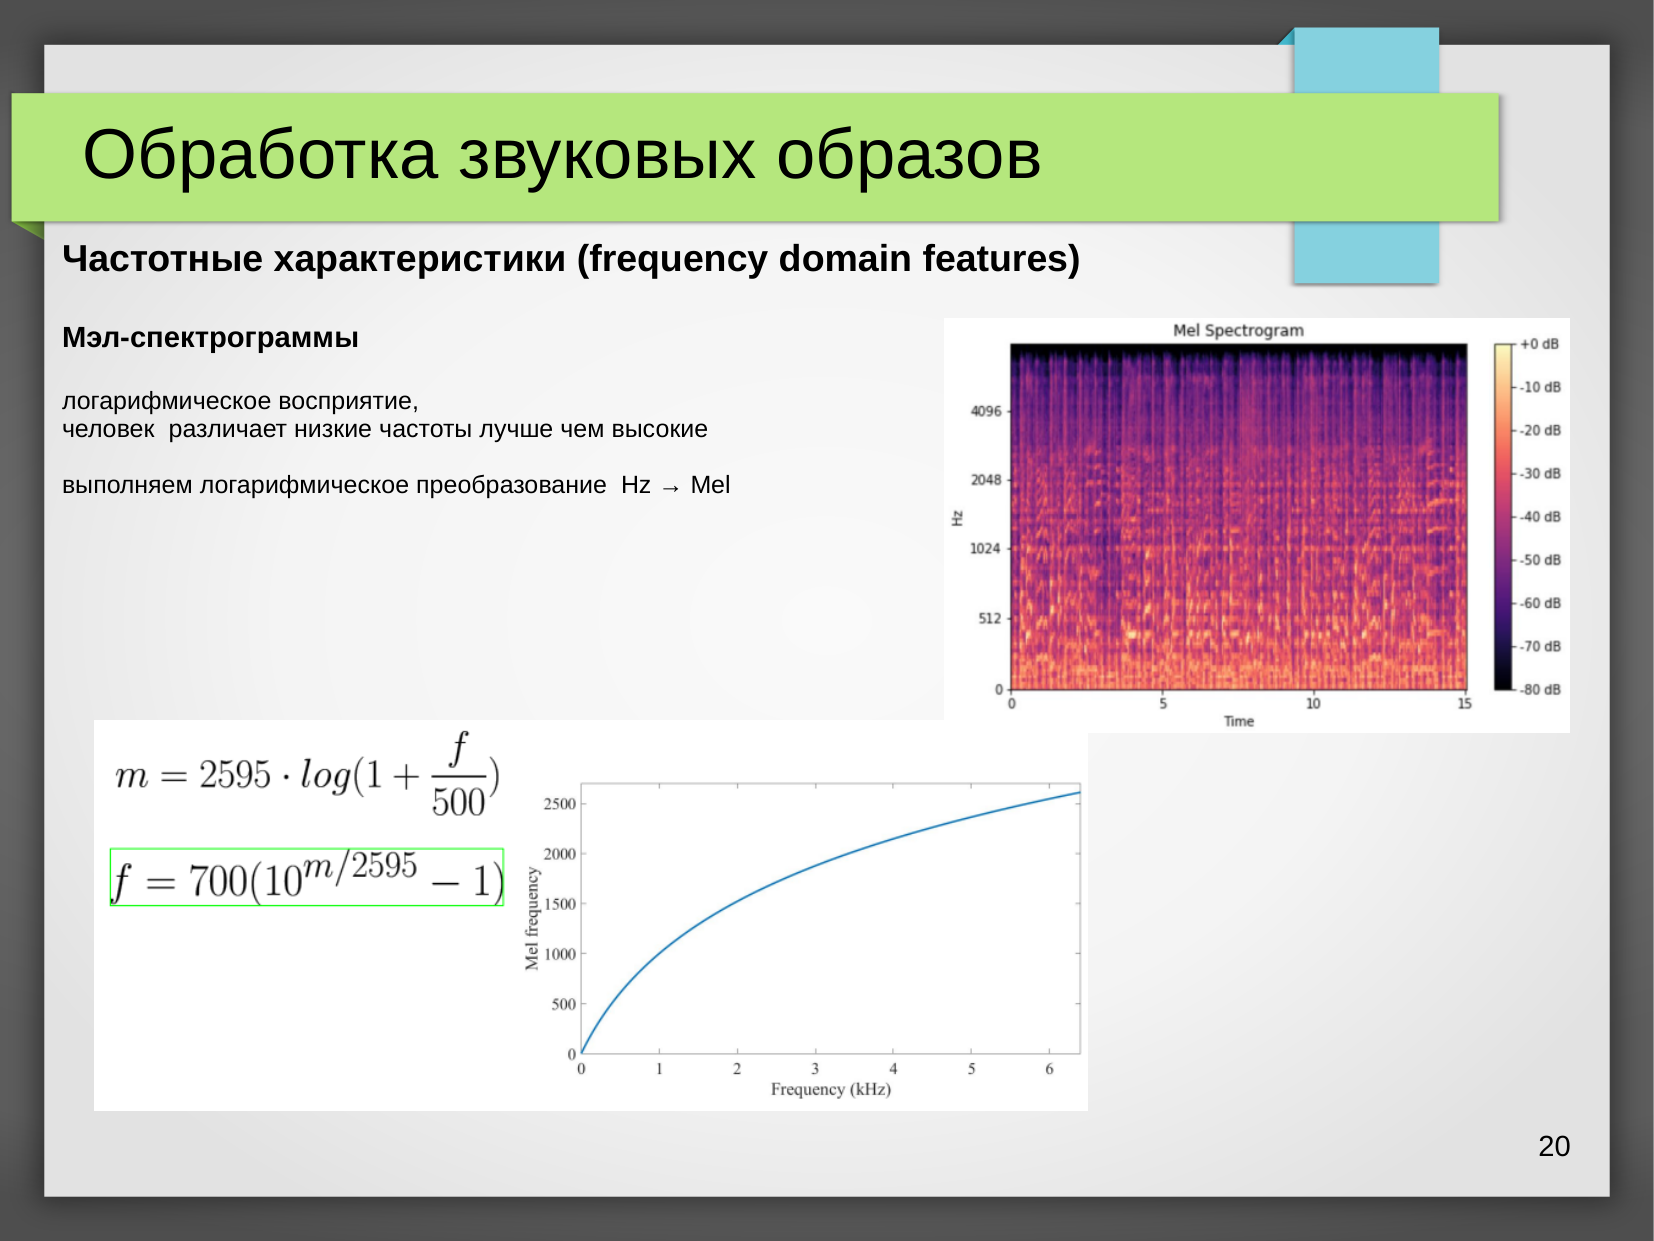

# Обработка звуковых образов
Частотные характеристики (frequency domain features)
Мэл-спектрограммы
логарифмическое восприятие,
человек различает низкие частоты лучше чем высокие
выполняем логарифмическое преобразование Hz → Mel
20